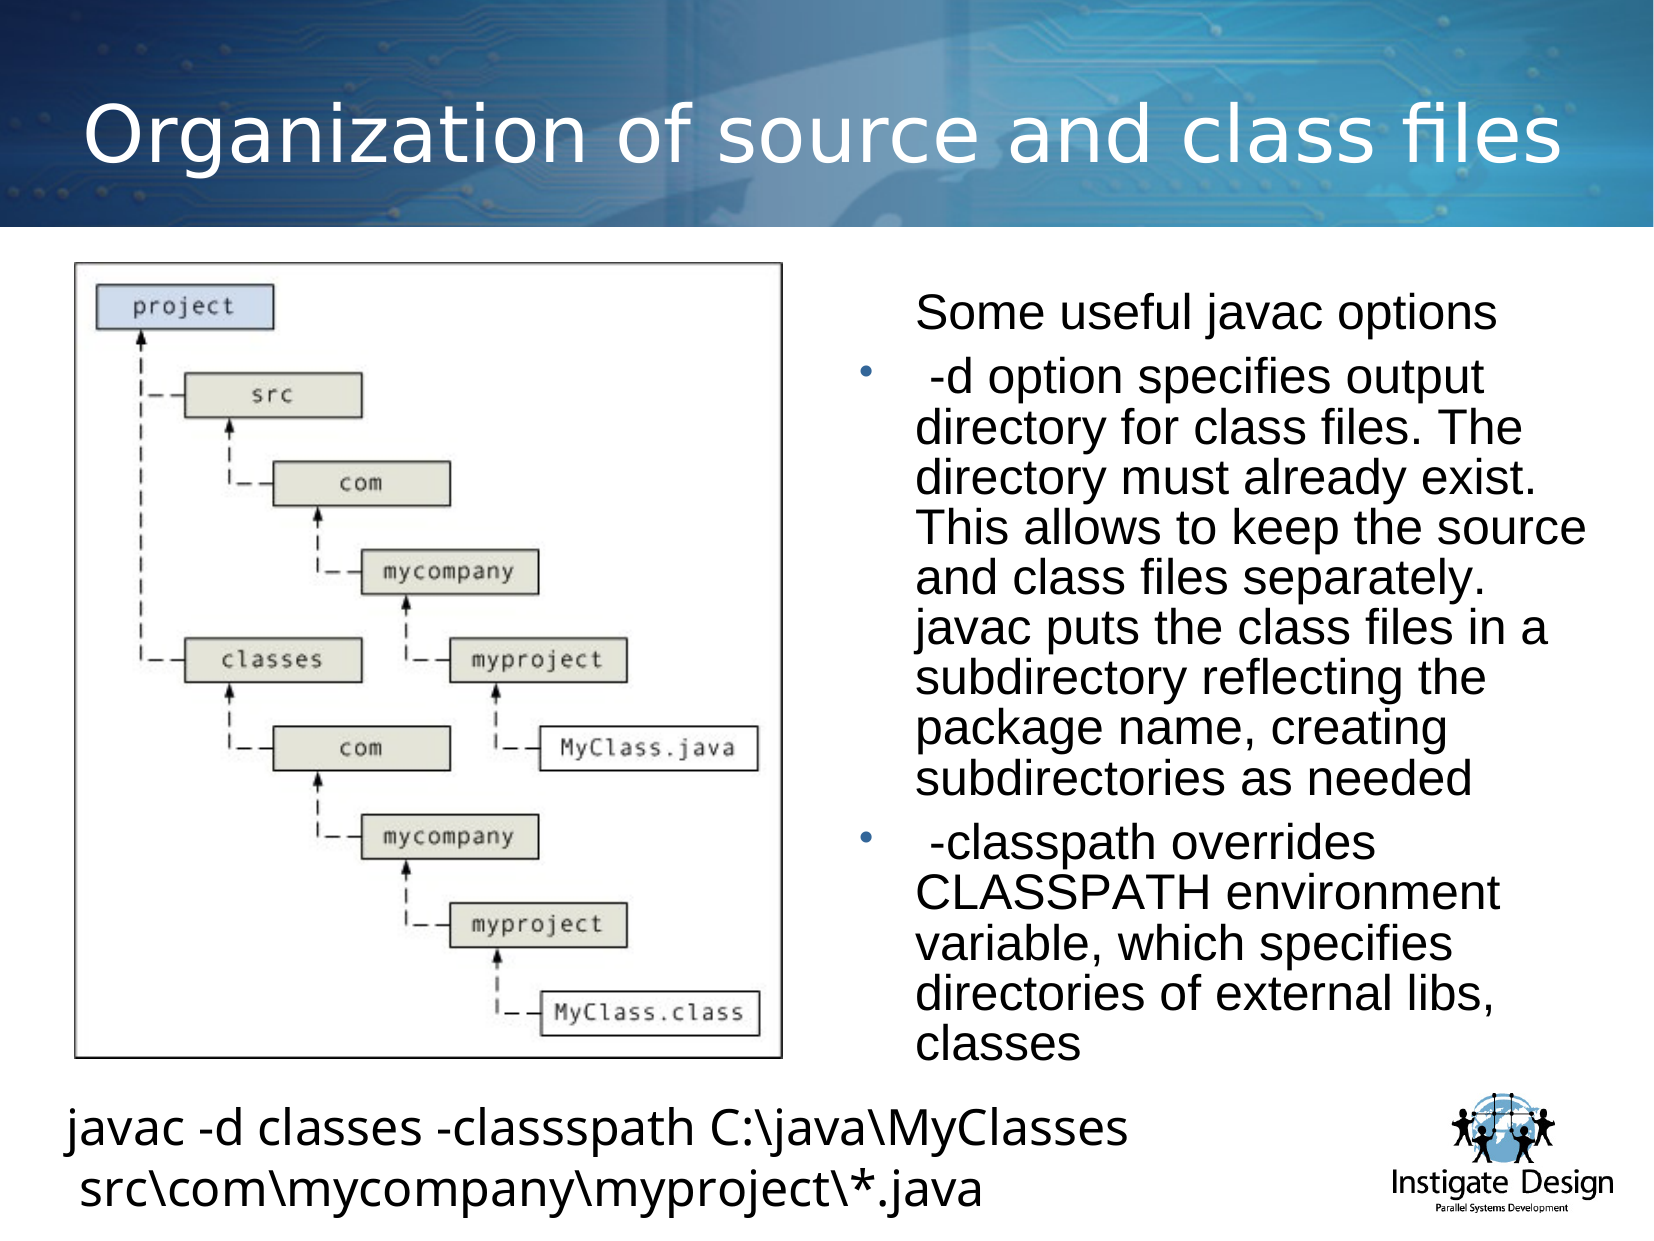

# Organization of source and class files
Some useful javac options
 -d option specifies output directory for class files. The directory must already exist. This allows to keep the source and class files separately. javac puts the class files in a subdirectory reflecting the package name, creating subdirectories as needed
 -classpath overrides CLASSPATH environment variable, which specifies directories of external libs, classes
javac -d classes -classspath C:\java\MyClasses src\com\mycompany\myproject\*.java